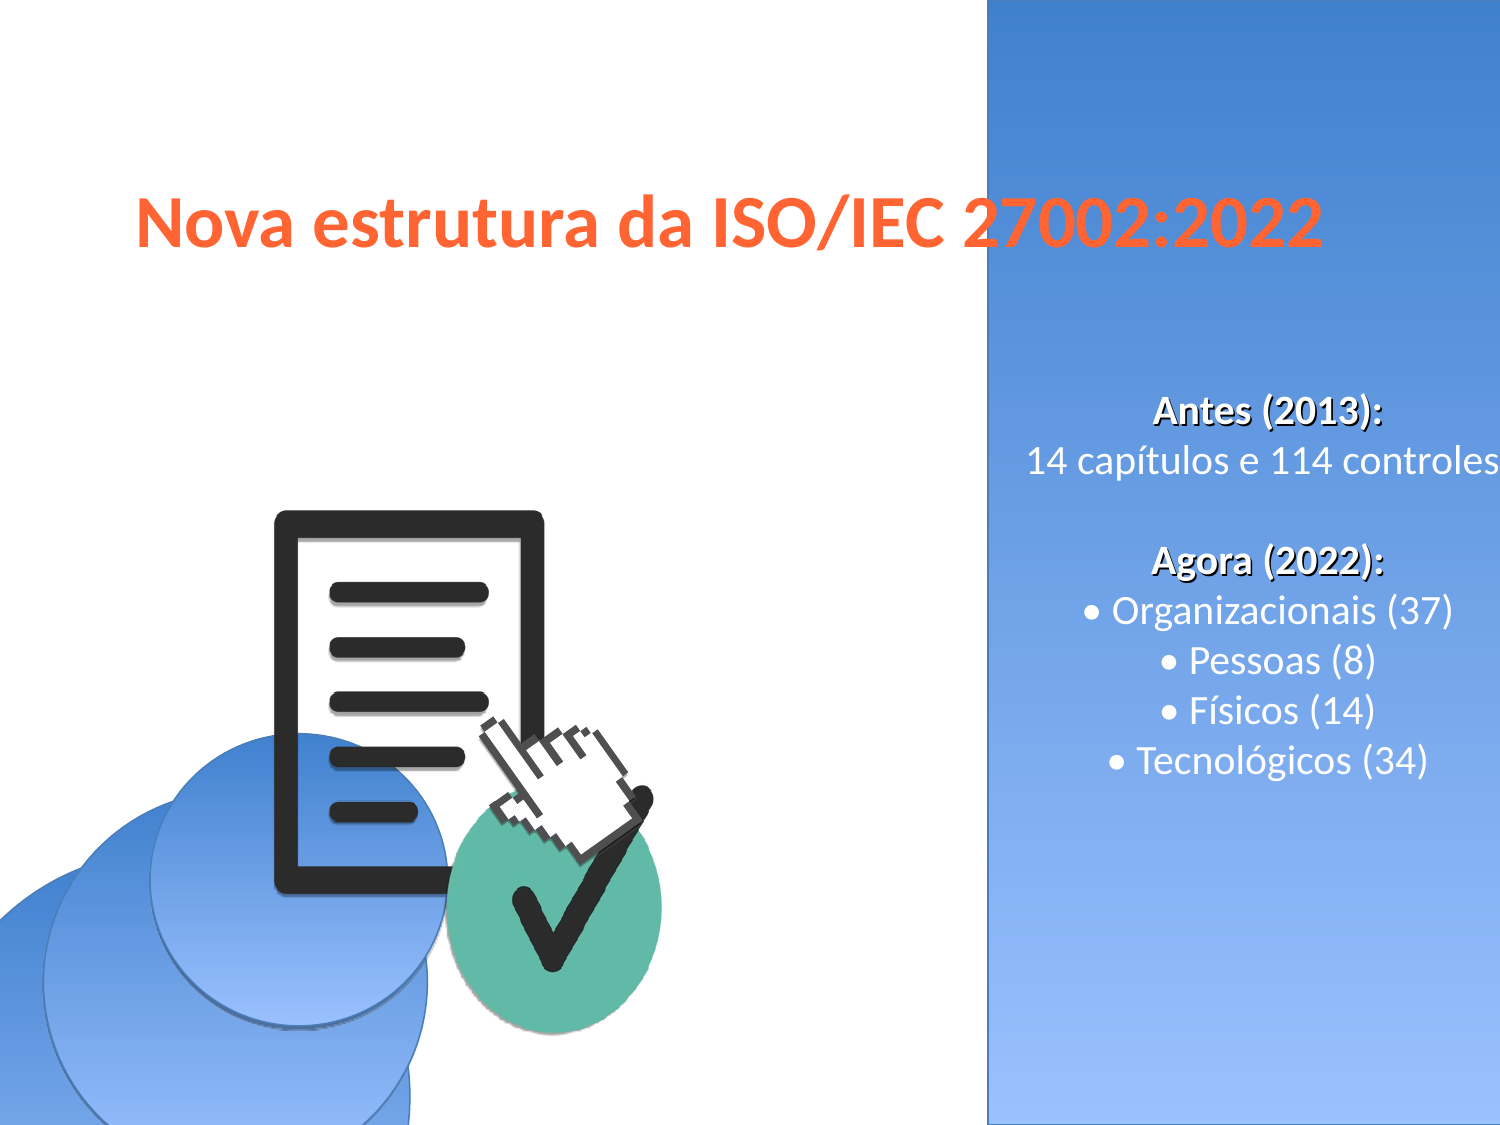

Nova estrutura da ISO/IEC 27002:2022
Antes (2013):
14 capítulos e 114 controles.
Agora (2022):
• Organizacionais (37)
• Pessoas (8)
• Físicos (14)
• Tecnológicos (34)